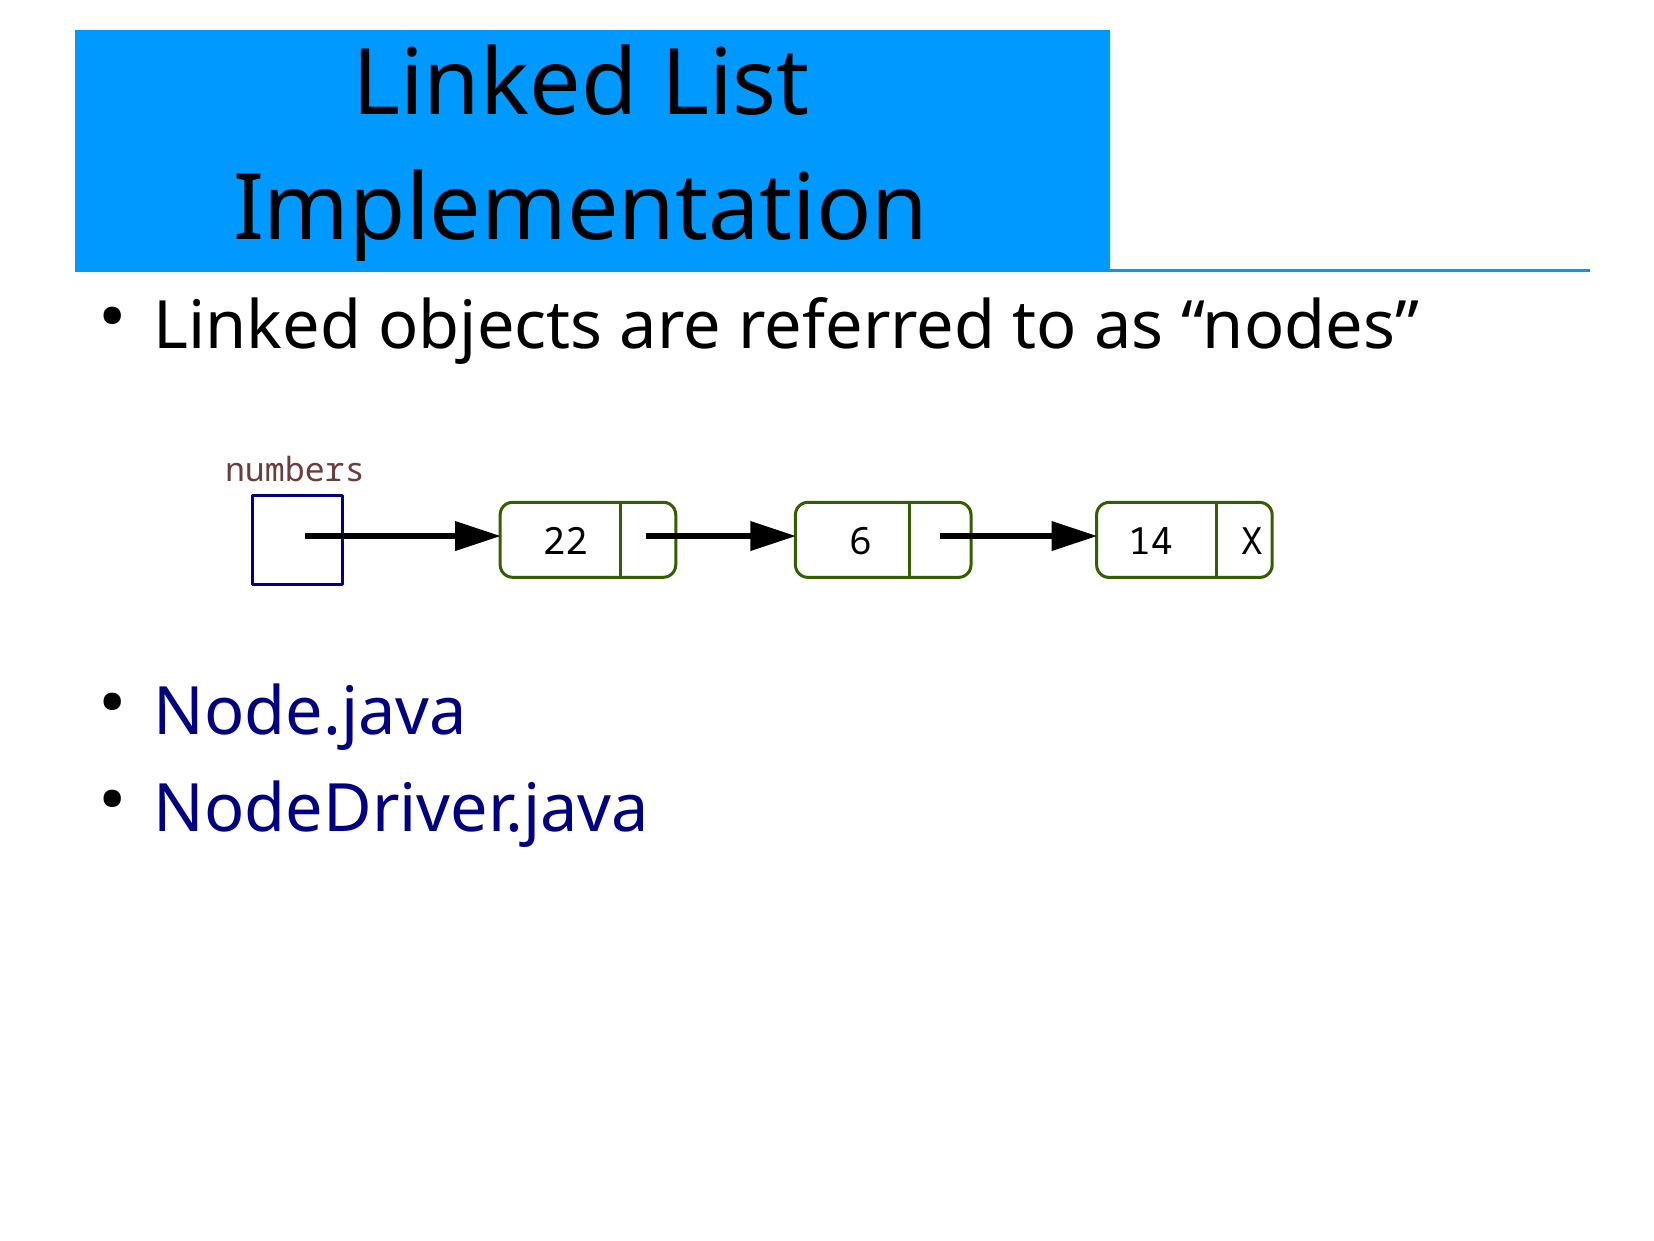

# Linked List Implementation
Linked objects are referred to as “nodes”
Node.java
NodeDriver.java
numbers
22
6
 14 X